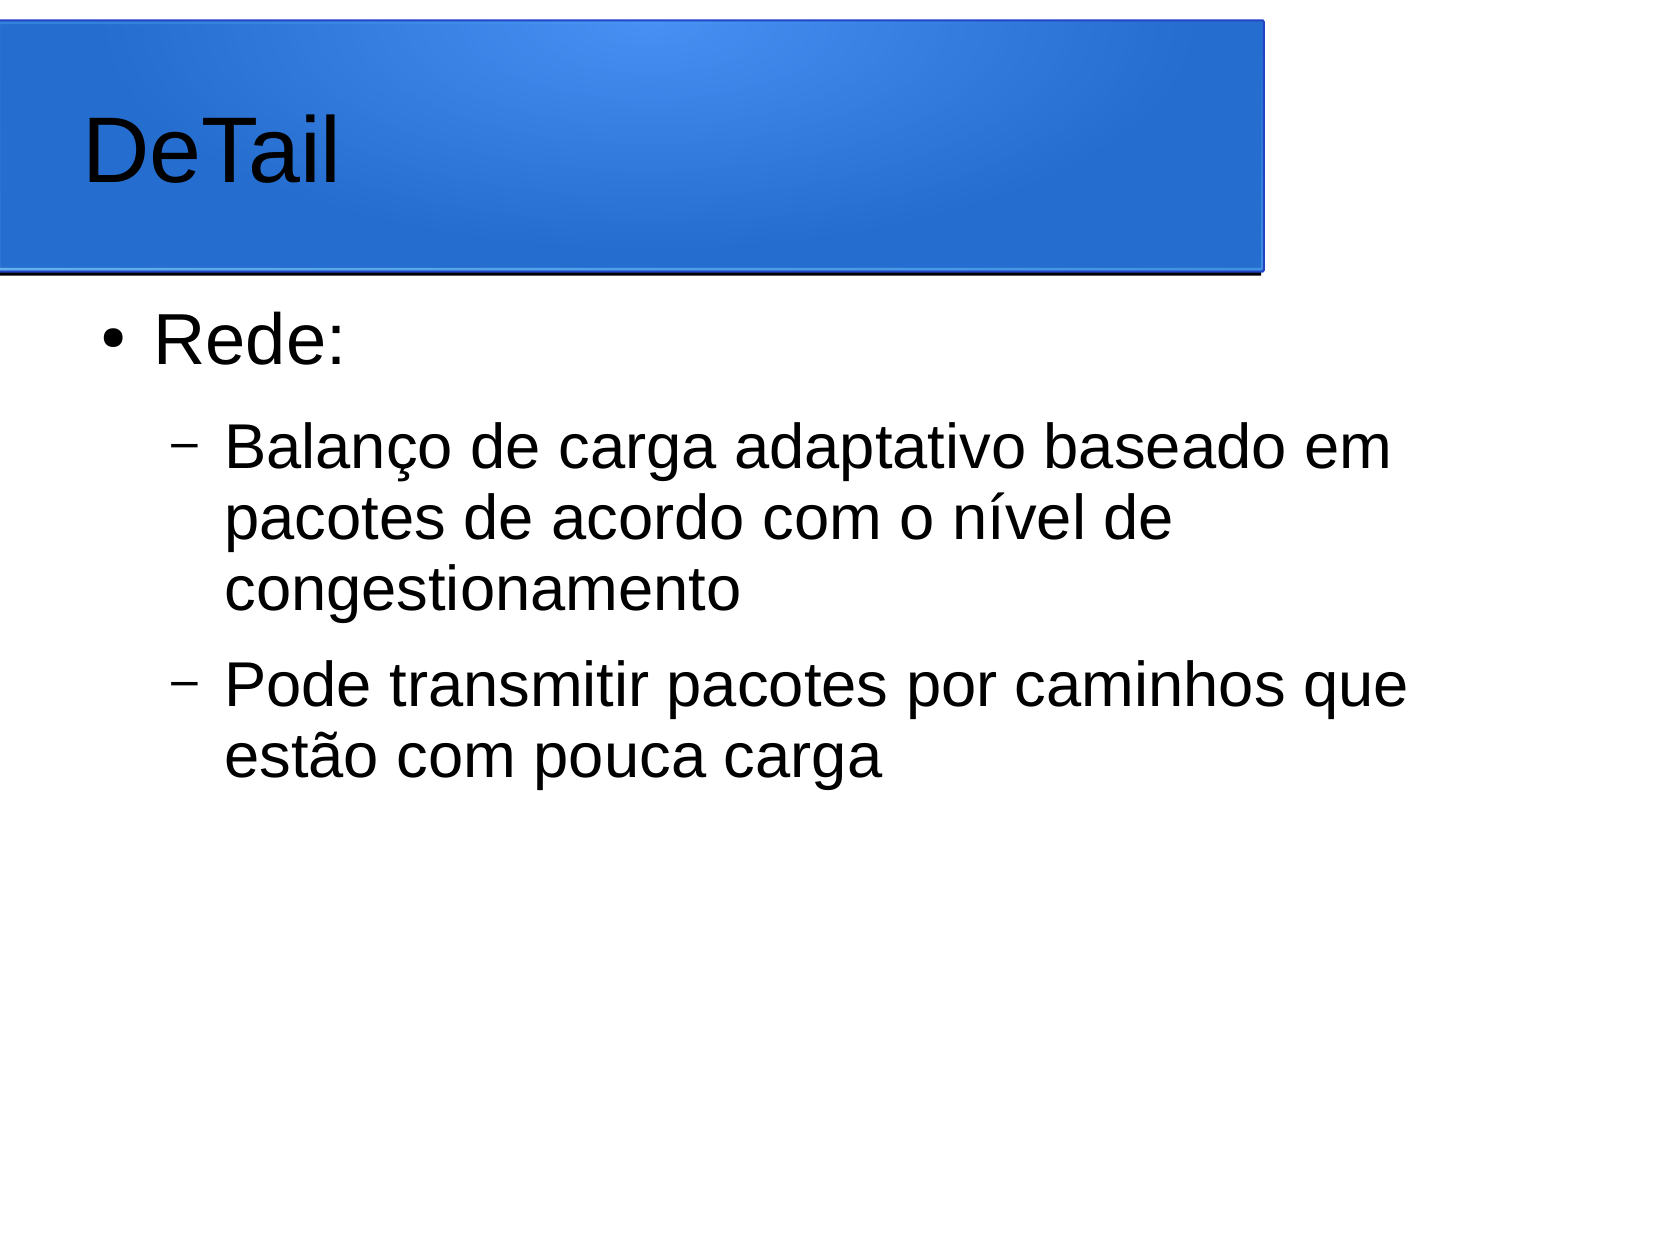

# DeTail
Rede:
Balanço de carga adaptativo baseado em pacotes de acordo com o nível de congestionamento
Pode transmitir pacotes por caminhos que estão com pouca carga